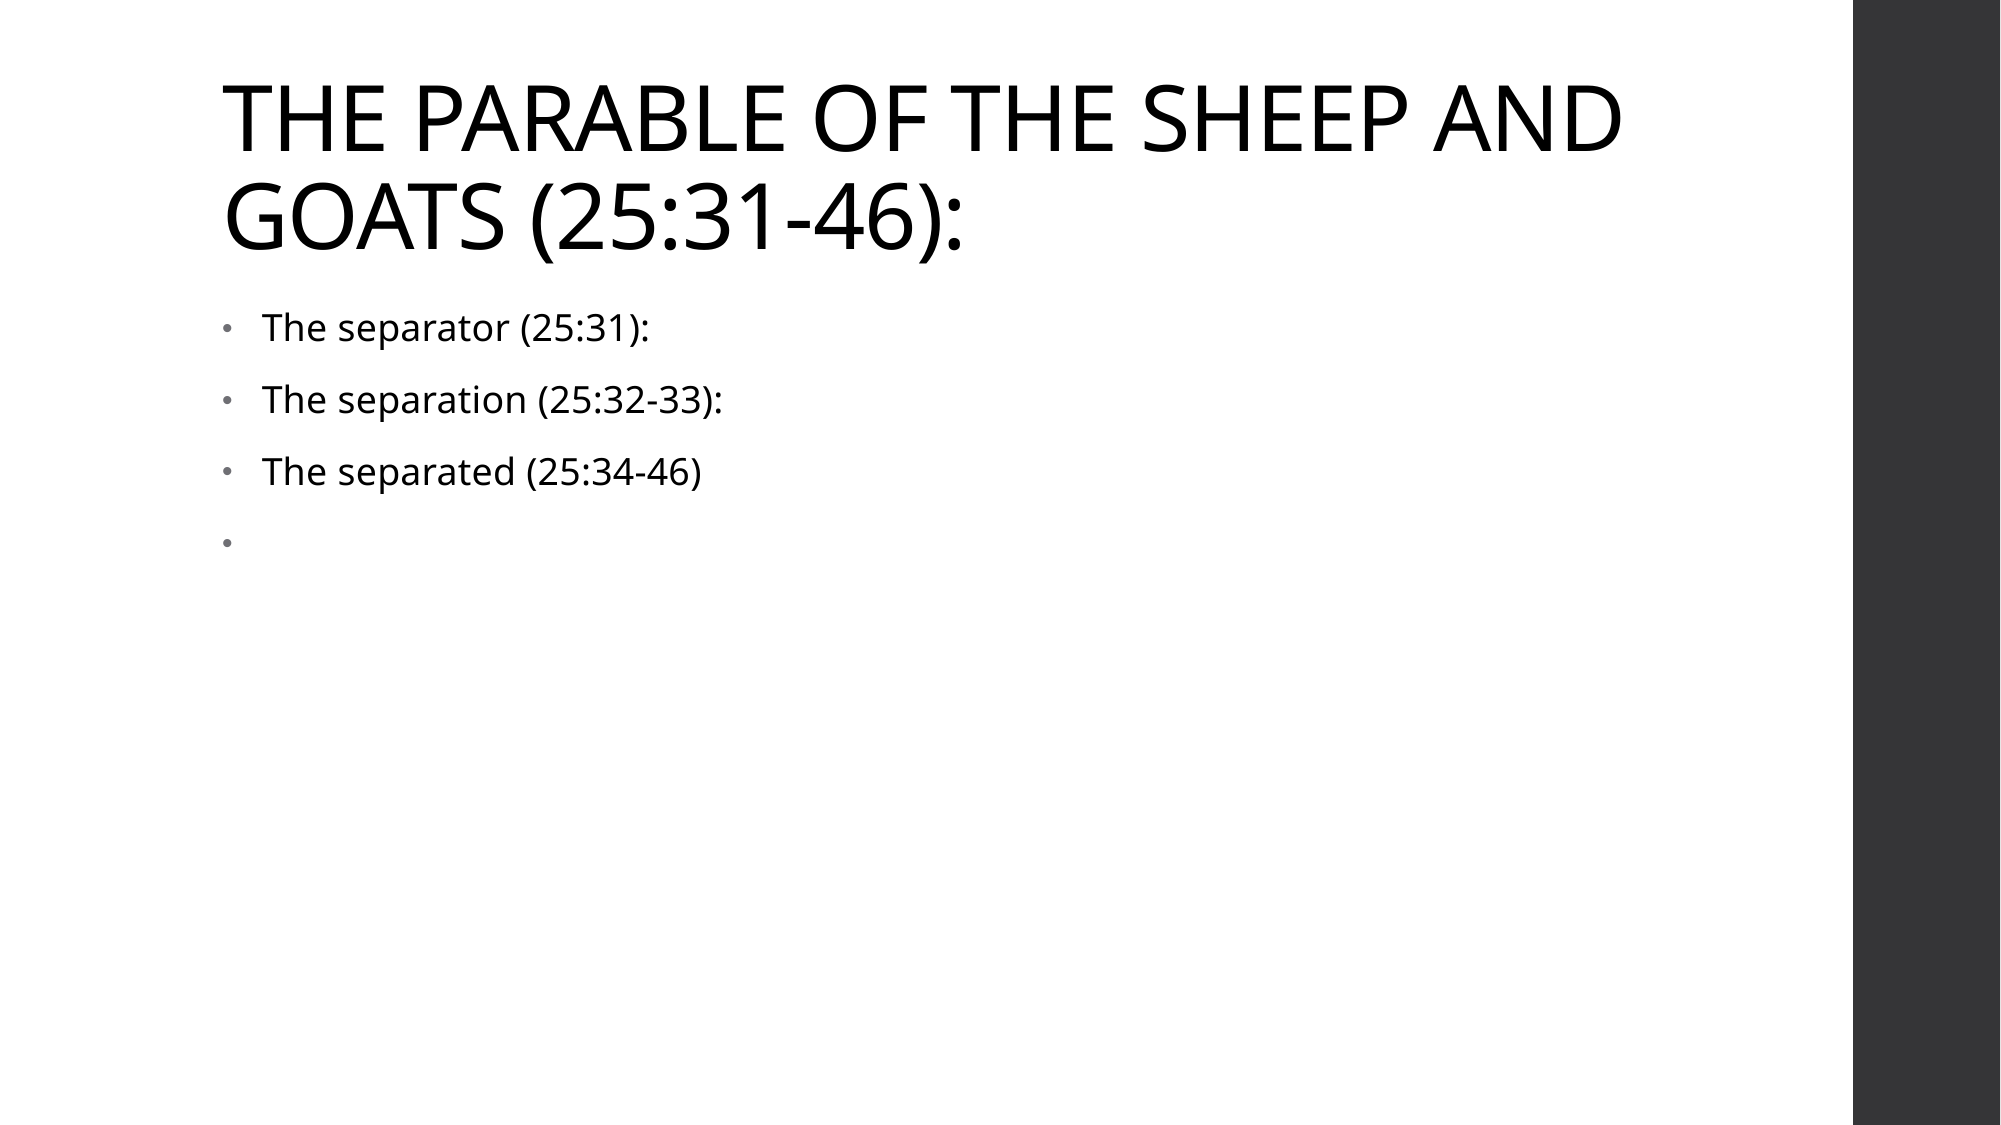

# THE PARABLE OF THE SHEEP AND GOATS (25:31-46):
 The separator (25:31):
 The separation (25:32-33):
 The separated (25:34-46)